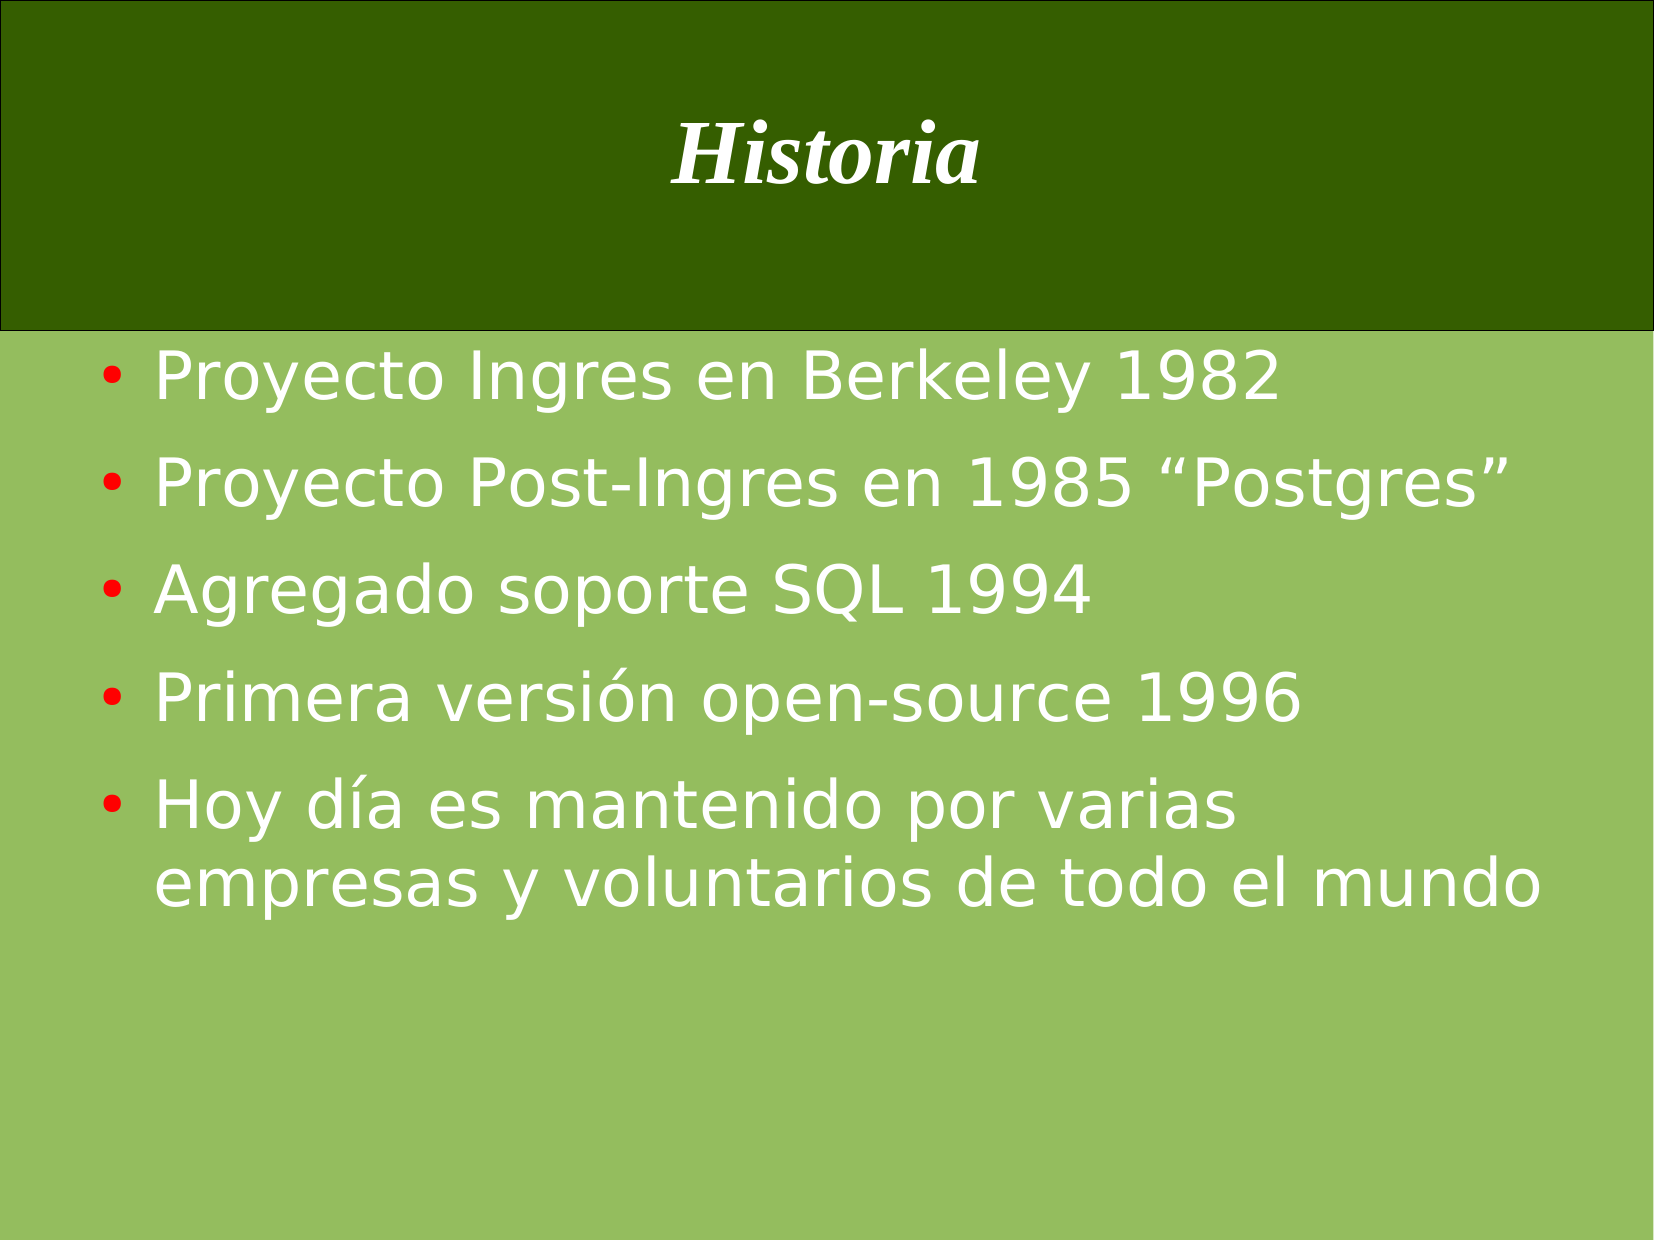

# Historia
Proyecto Ingres en Berkeley 1982
Proyecto Post-Ingres en 1985 “Postgres”
Agregado soporte SQL 1994
Primera versión open-source 1996
Hoy día es mantenido por varias empresas y voluntarios de todo el mundo